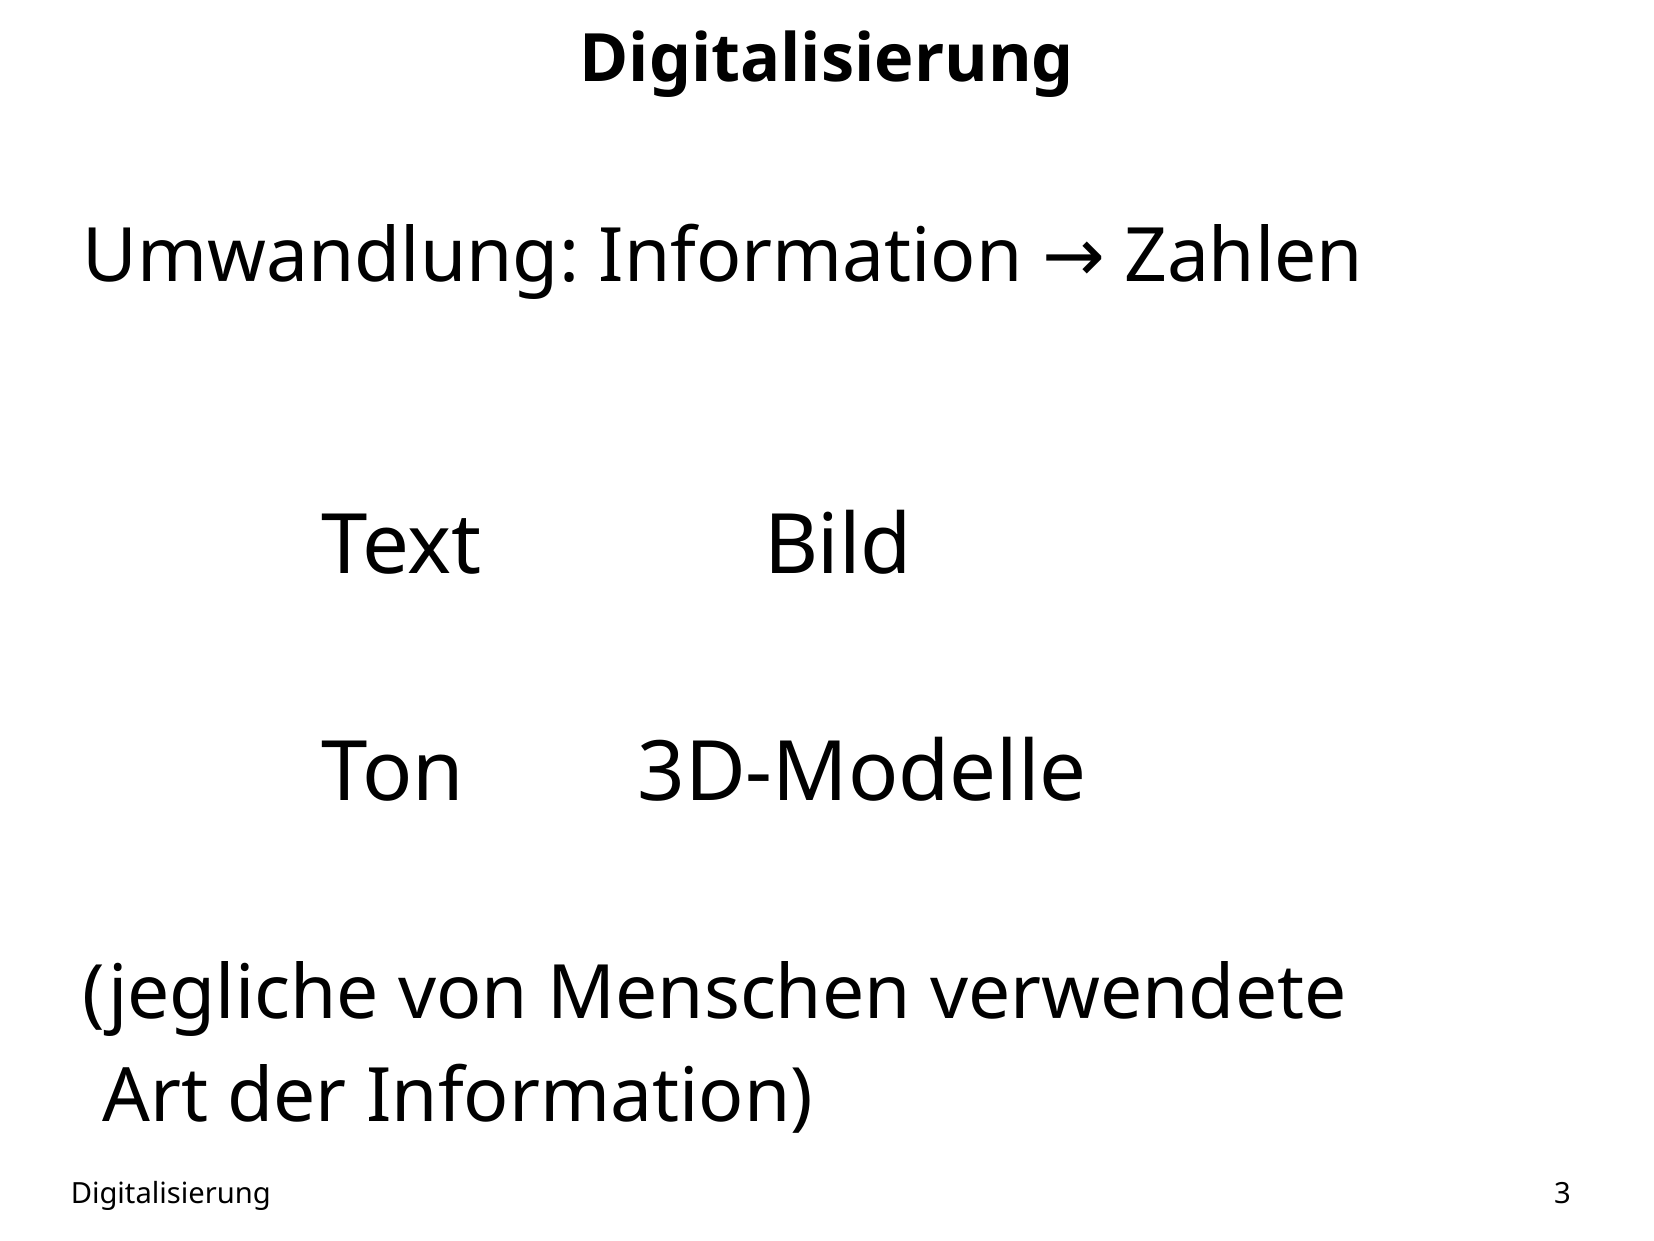

# Digitalisierung
Umwandlung: Information → Zahlen
 Text Bild
 Ton 3D-Modelle
(jegliche von Menschen verwendete
 Art der Information)
Digitalisierung
3